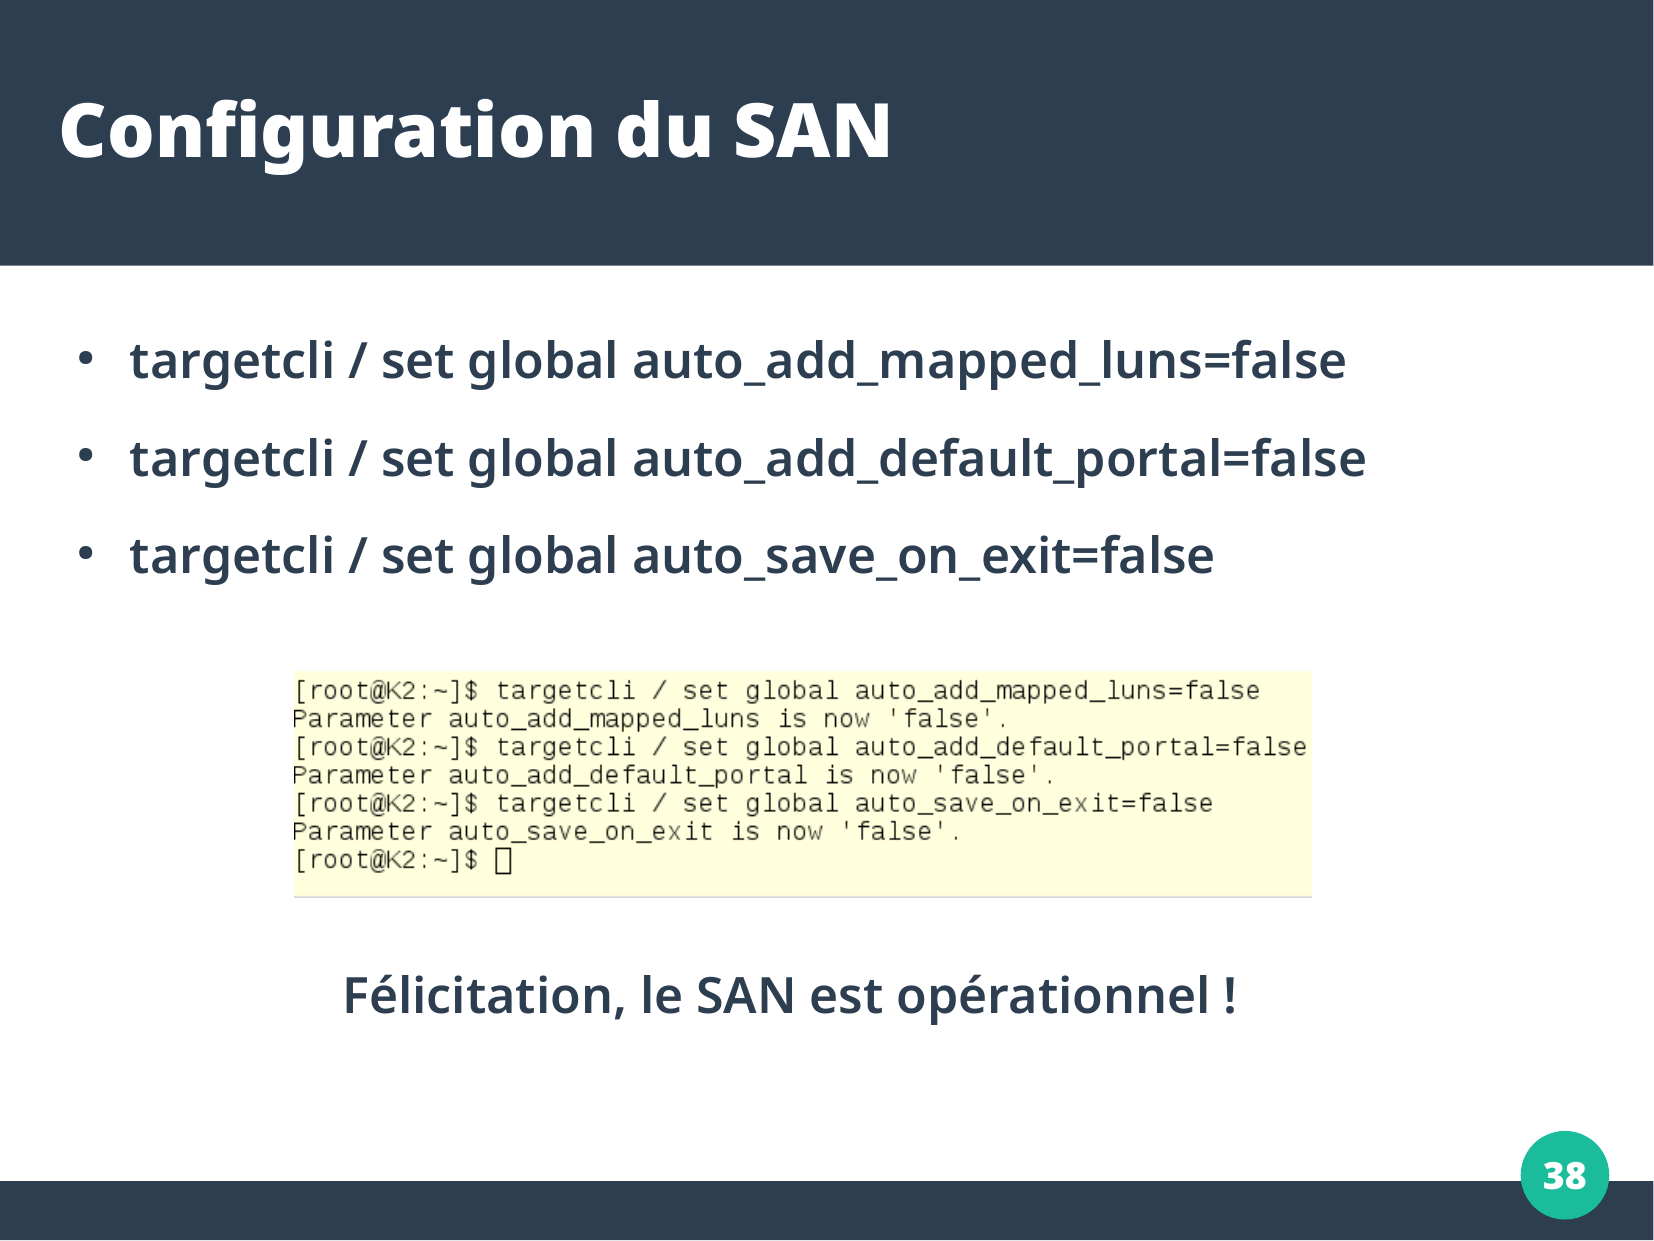

# Configuration du SAN
targetcli / set global auto_add_mapped_luns=false
targetcli / set global auto_add_default_portal=false
targetcli / set global auto_save_on_exit=false
Félicitation, le SAN est opérationnel !
38